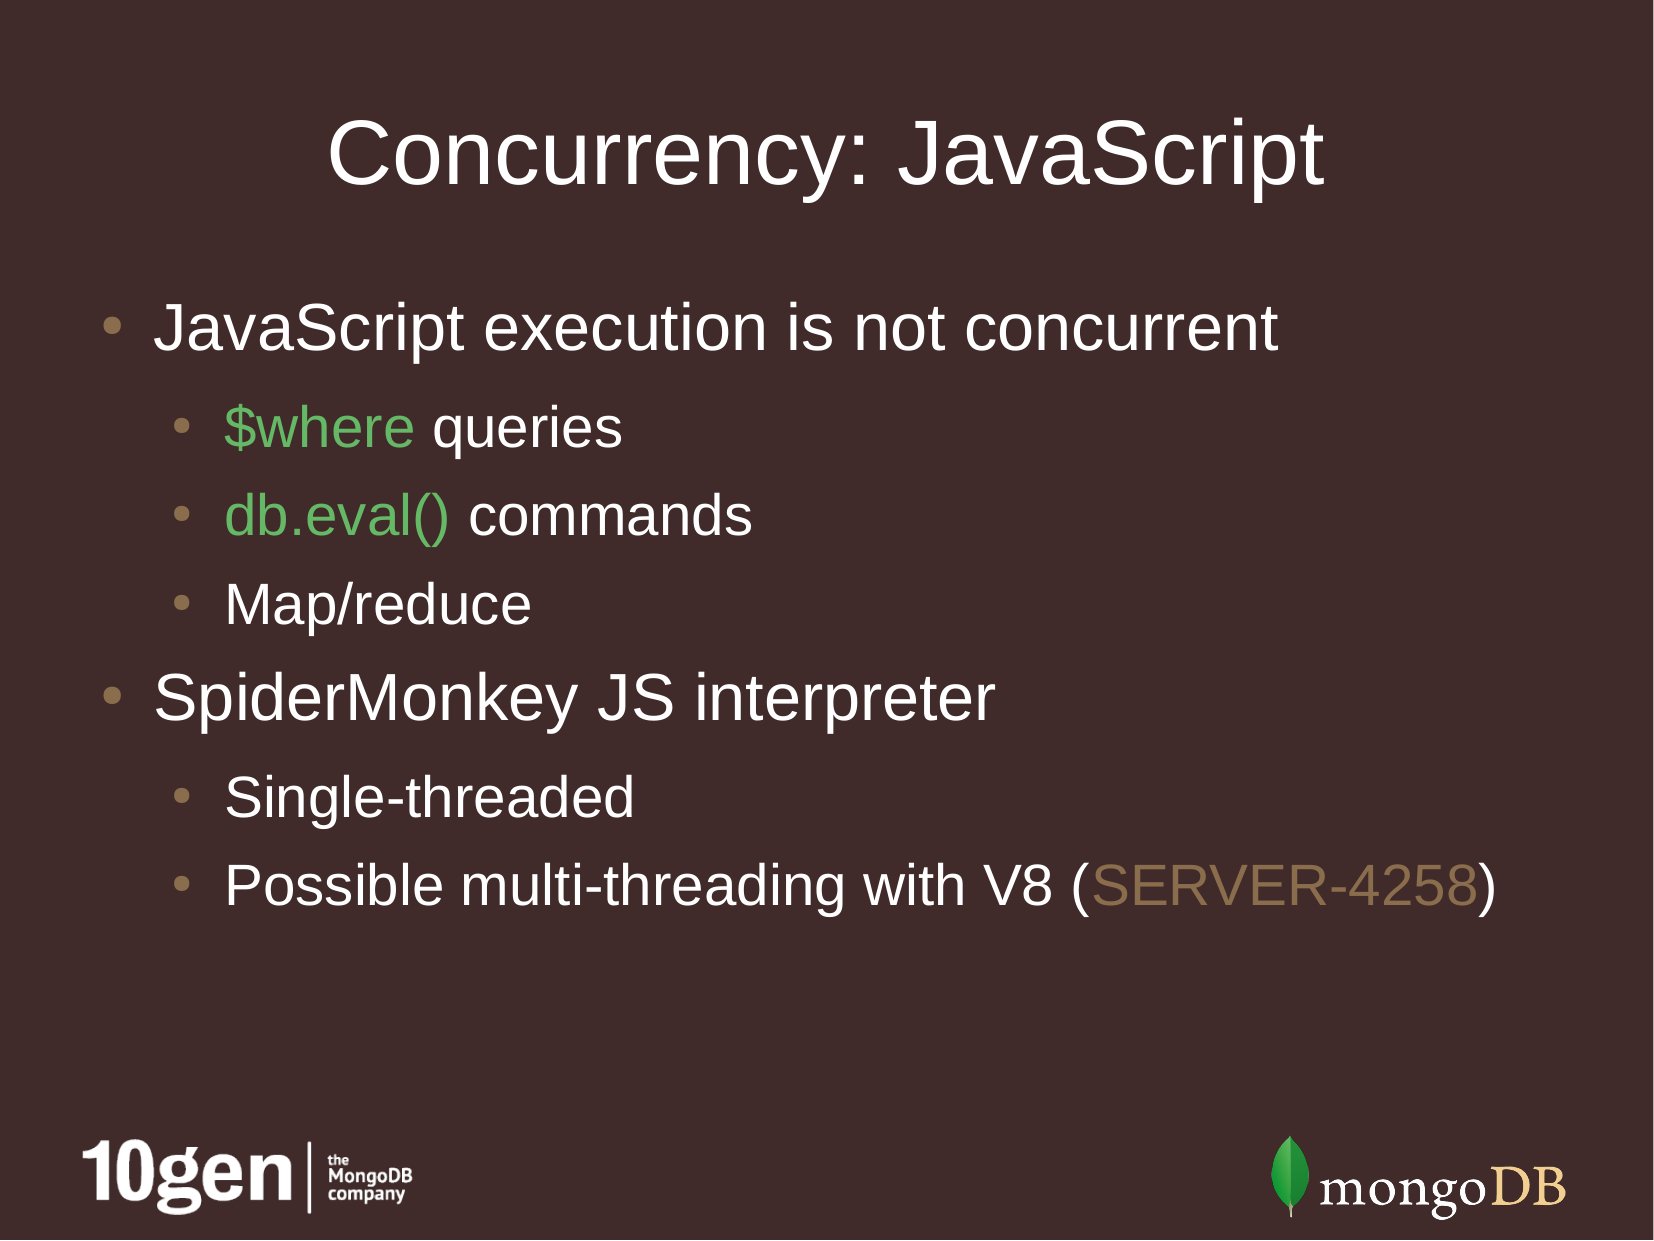

# Concurrency: JavaScript
JavaScript execution is not concurrent
$where queries
db.eval() commands
Map/reduce
SpiderMonkey JS interpreter
Single-threaded
Possible multi-threading with V8 (SERVER-4258)